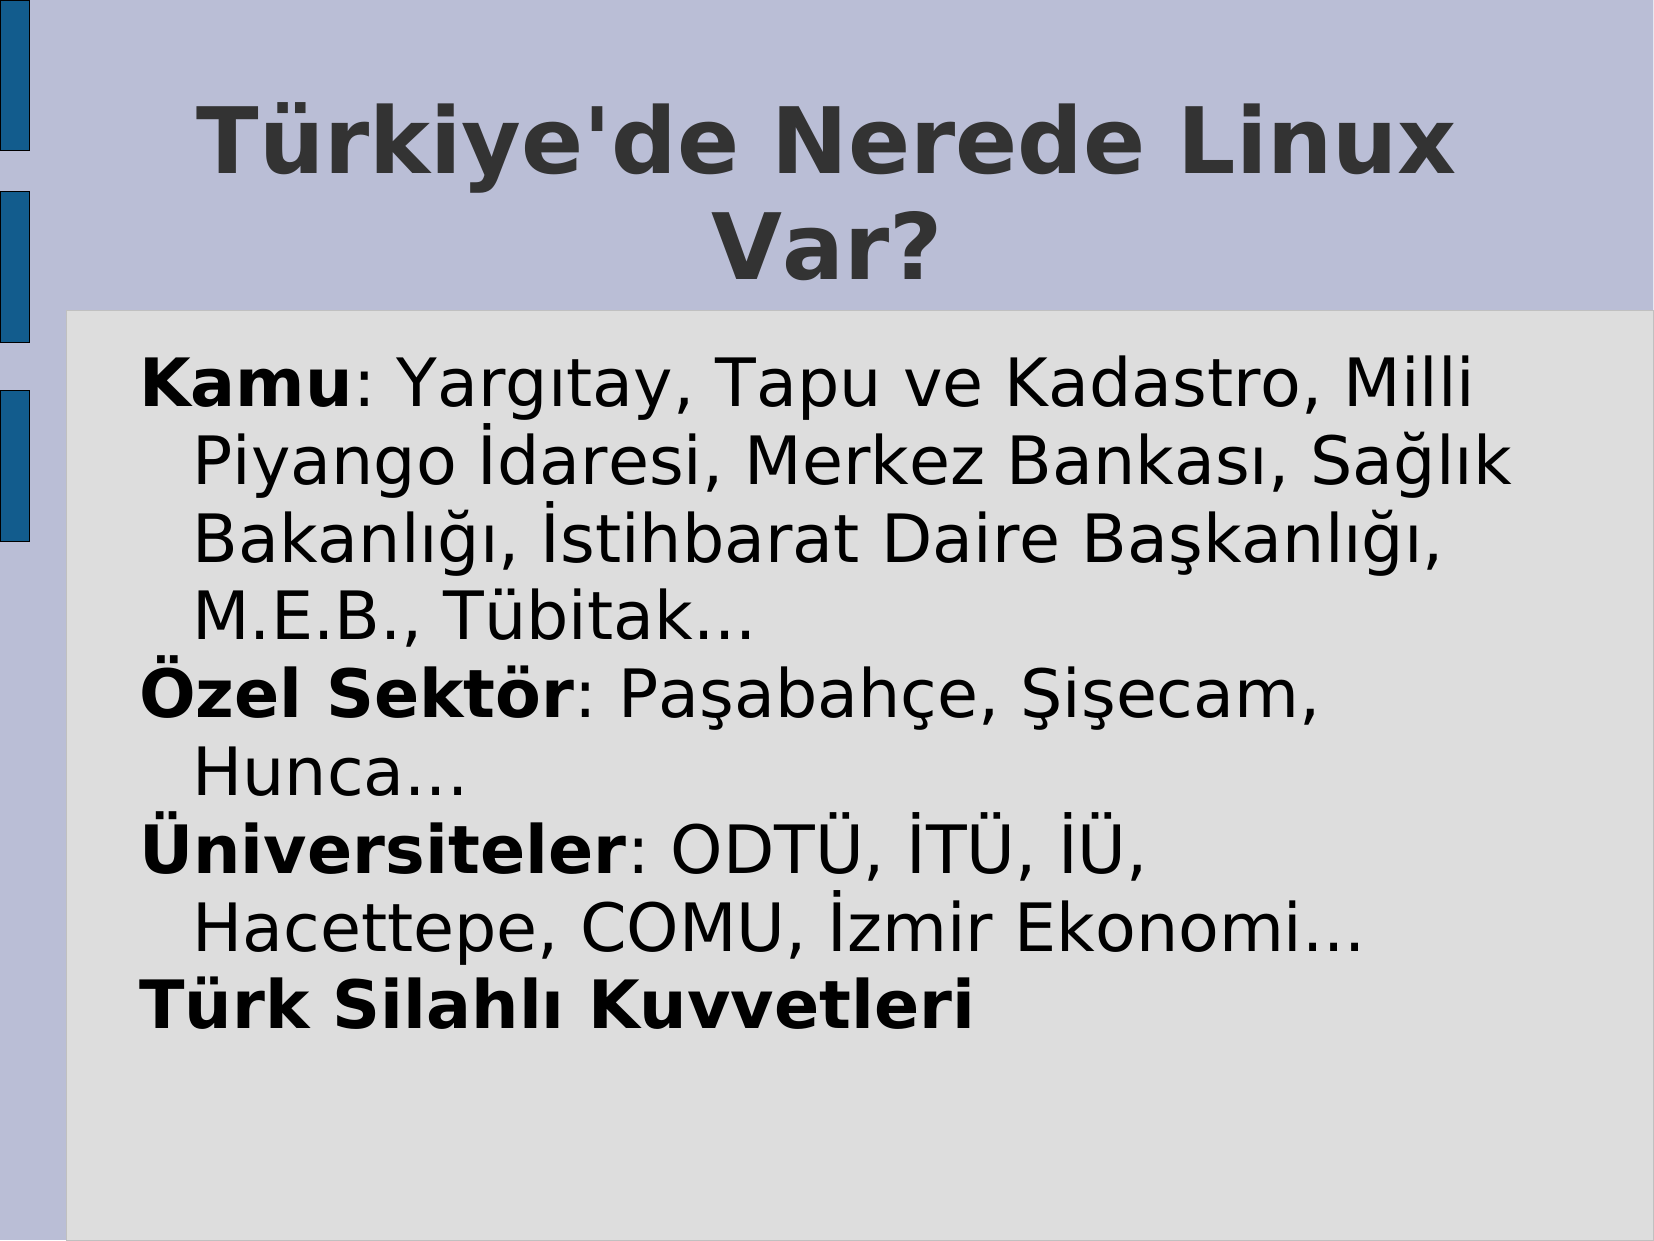

# Türkiye'de Nerede Linux Var?
Kamu: Yargıtay, Tapu ve Kadastro, Milli Piyango İdaresi, Merkez Bankası, Sağlık Bakanlığı, İstihbarat Daire Başkanlığı, M.E.B., Tübitak...
Özel Sektör: Paşabahçe, Şişecam, Hunca...
Üniversiteler: ODTÜ, İTÜ, İÜ, Hacettepe, COMU, İzmir Ekonomi...
Türk Silahlı Kuvvetleri